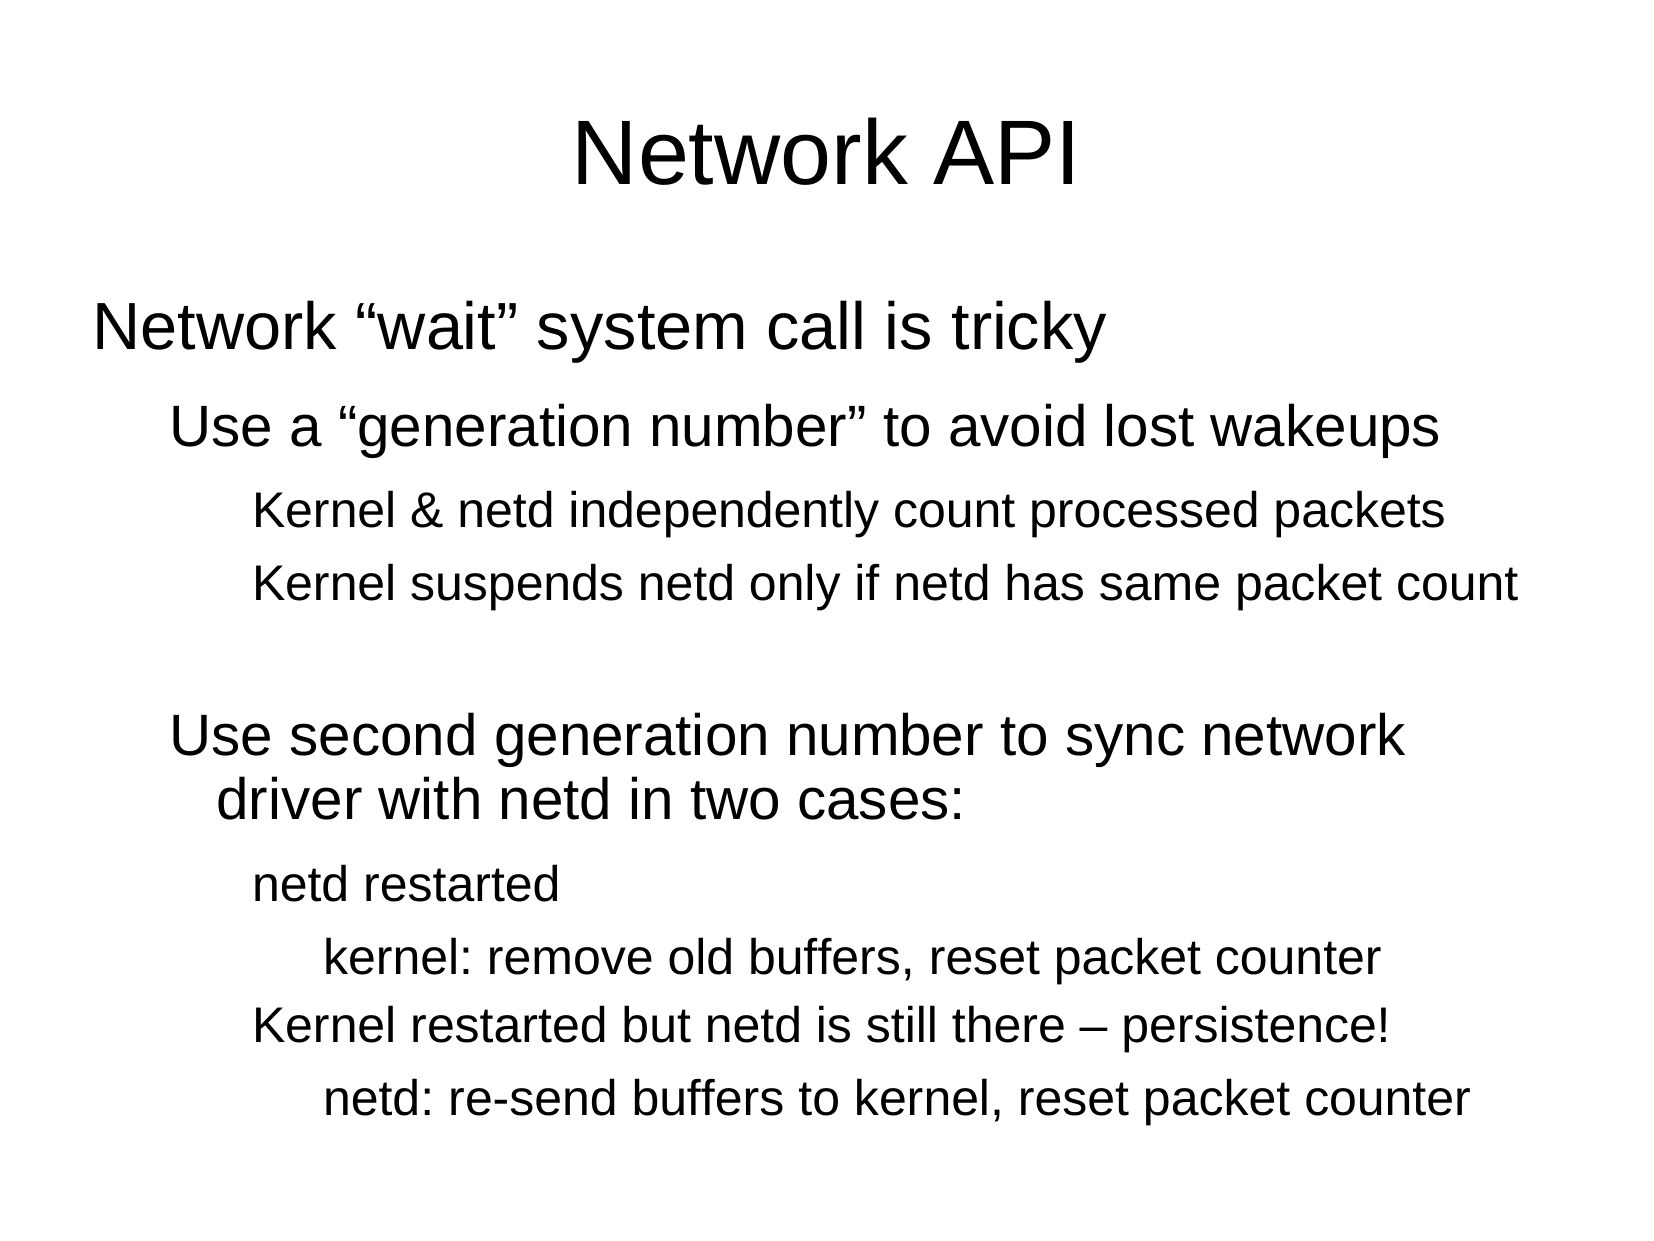

# Network API
Network “wait” system call is tricky
Use a “generation number” to avoid lost wakeups
Kernel & netd independently count processed packets
Kernel suspends netd only if netd has same packet count
Use second generation number to sync network driver with netd in two cases:
netd restarted
kernel: remove old buffers, reset packet counter
Kernel restarted but netd is still there – persistence!
netd: re-send buffers to kernel, reset packet counter